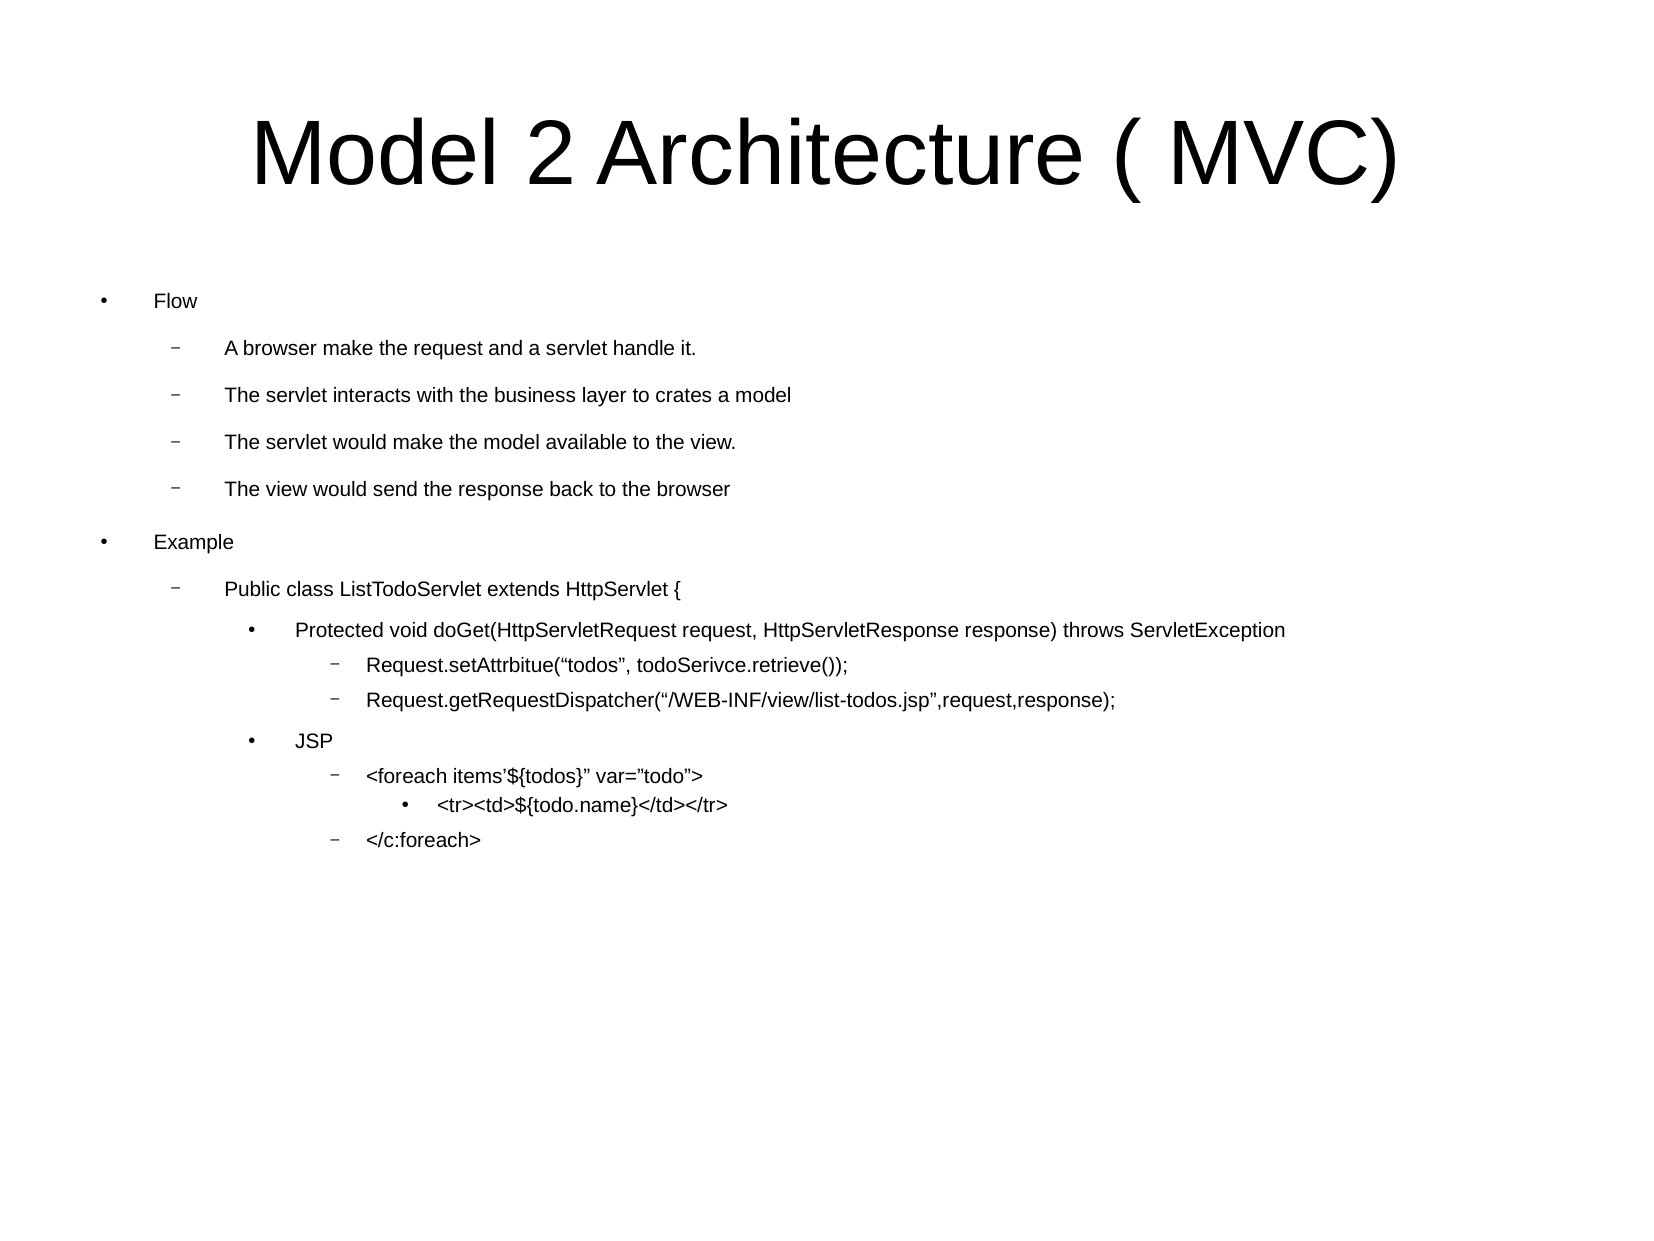

# Model 2 Architecture ( MVC)
Flow
A browser make the request and a servlet handle it.
The servlet interacts with the business layer to crates a model
The servlet would make the model available to the view.
The view would send the response back to the browser
Example
Public class ListTodoServlet extends HttpServlet {
Protected void doGet(HttpServletRequest request, HttpServletResponse response) throws ServletException
Request.setAttrbitue(“todos”, todoSerivce.retrieve());
Request.getRequestDispatcher(“/WEB-INF/view/list-todos.jsp”,request,response);
JSP
<foreach items’${todos}” var=”todo”>
<tr><td>${todo.name}</td></tr>
</c:foreach>